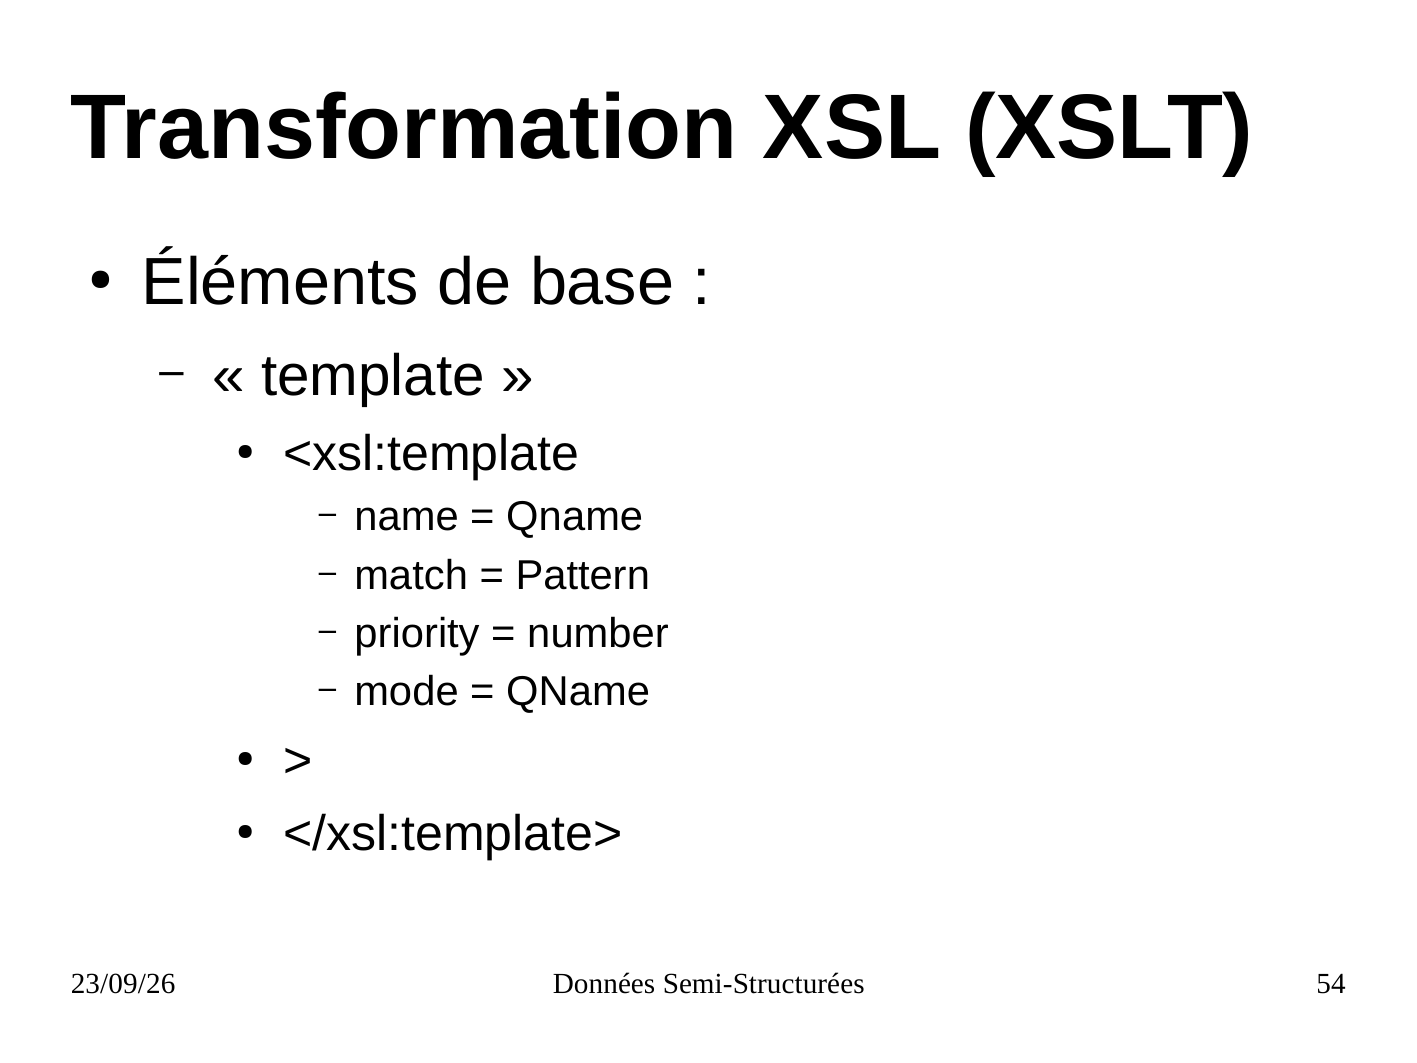

# Transformation XSL (XSLT)
Éléments de base :
« template »
<xsl:template
name = Qname
match = Pattern
priority = number
mode = QName
>
</xsl:template>
Données Semi-Structurées
54